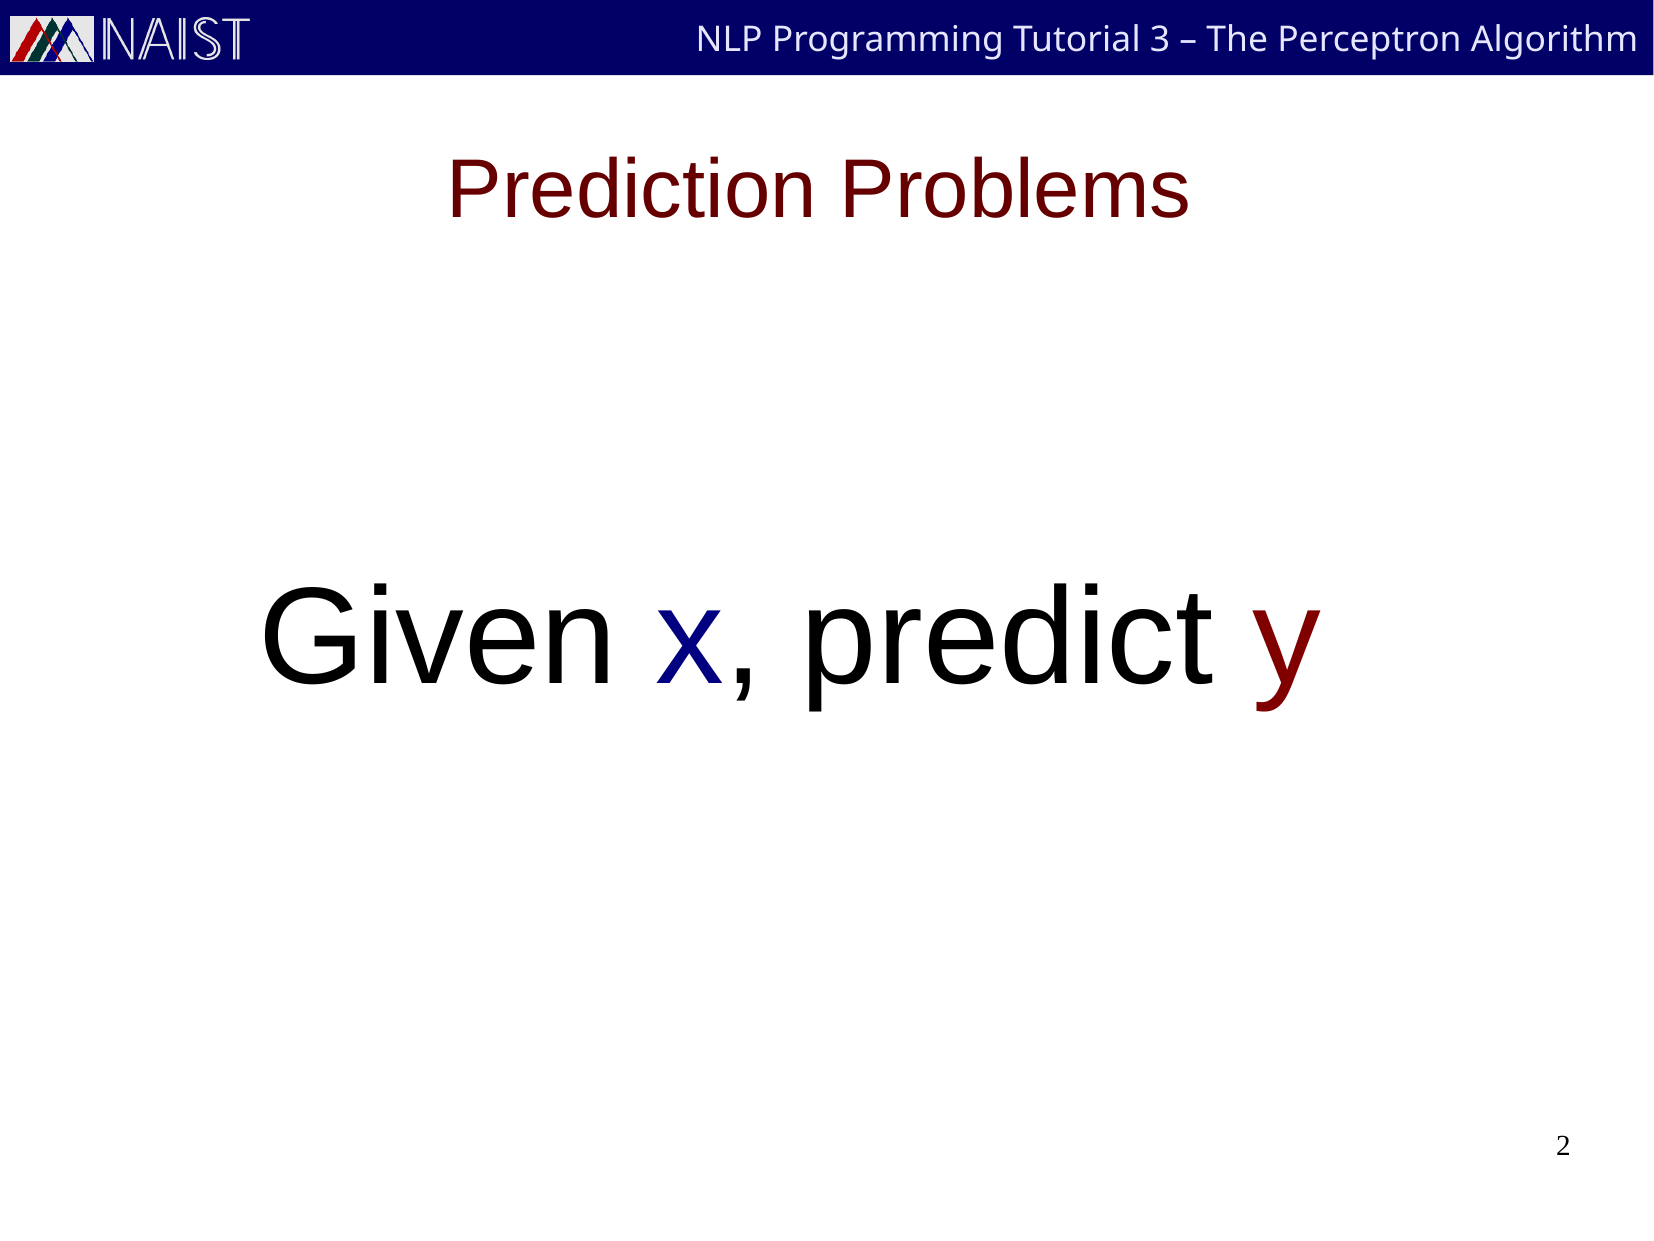

# Prediction Problems
Given x, predict y
2